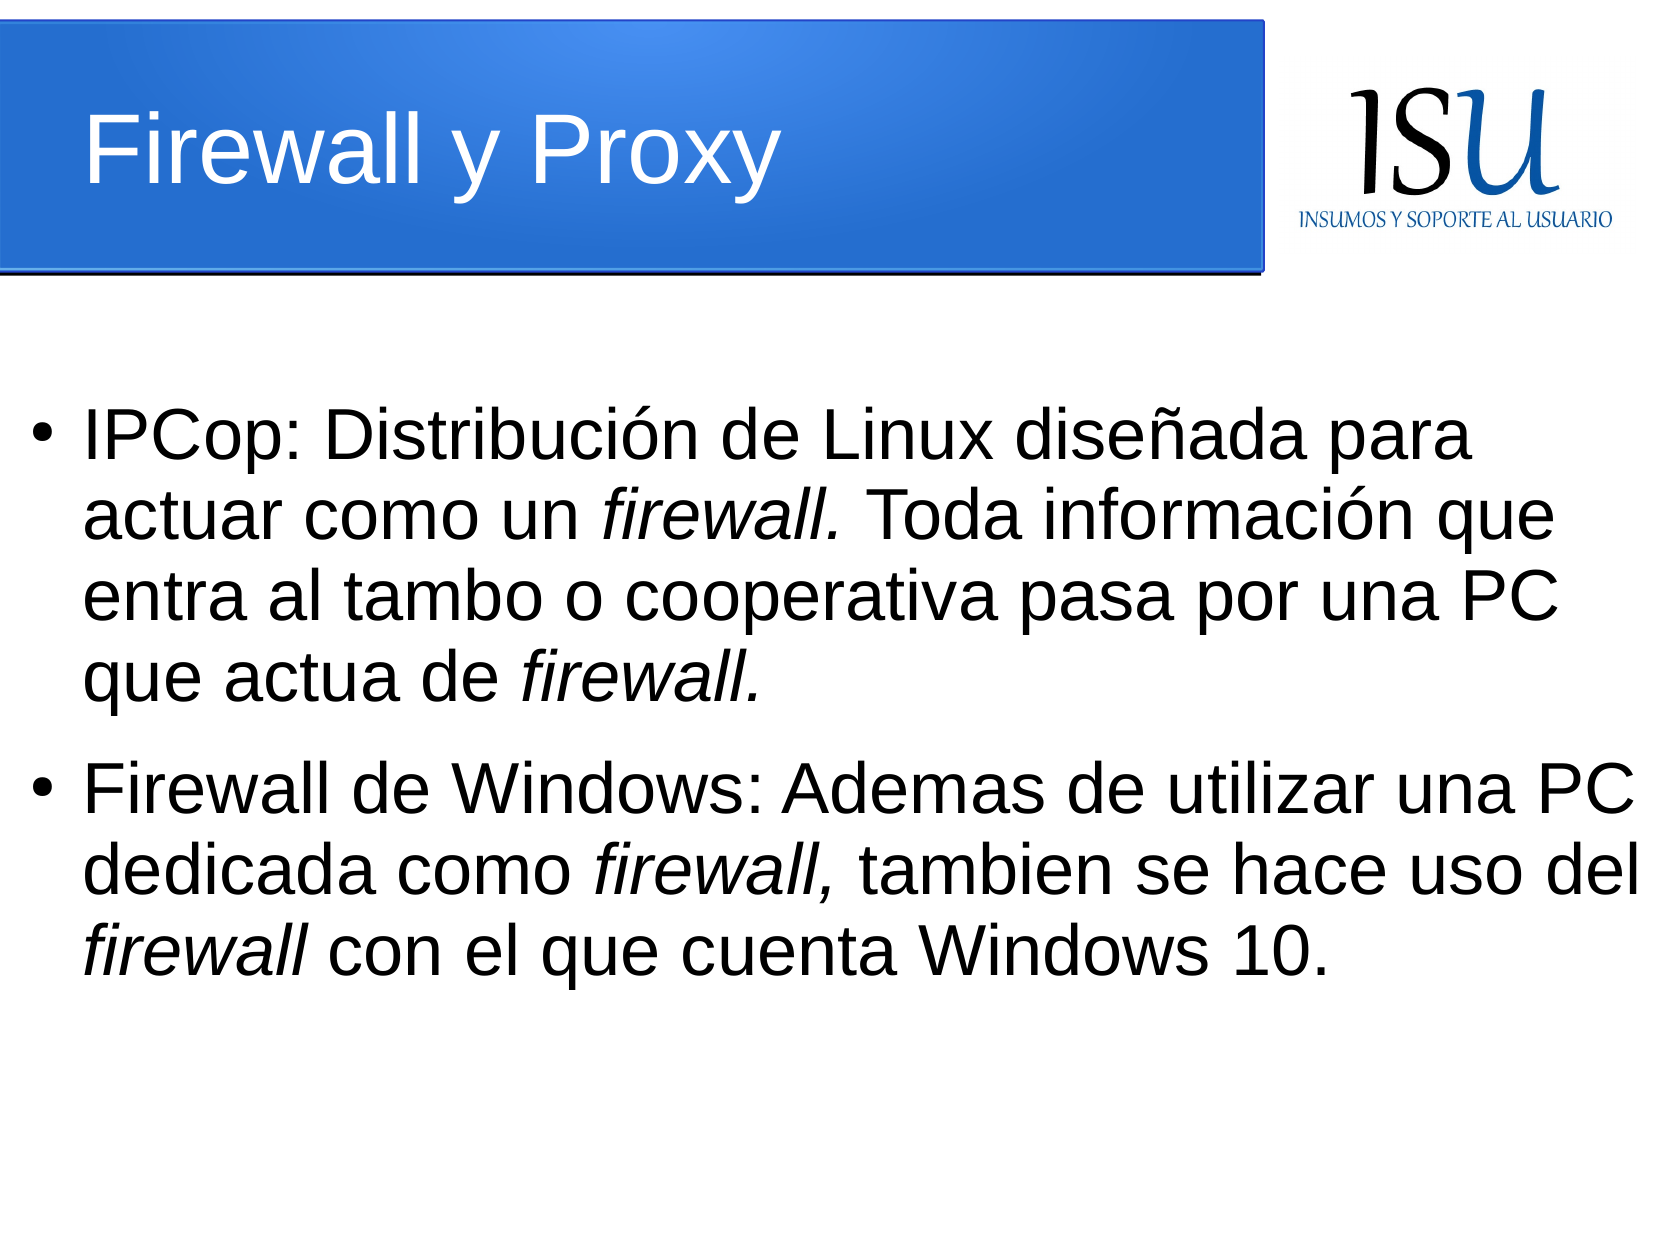

# Firewall y Proxy
IPCop: Distribución de Linux diseñada para actuar como un firewall. Toda información que entra al tambo o cooperativa pasa por una PC que actua de firewall.
Firewall de Windows: Ademas de utilizar una PC dedicada como firewall, tambien se hace uso del firewall con el que cuenta Windows 10.